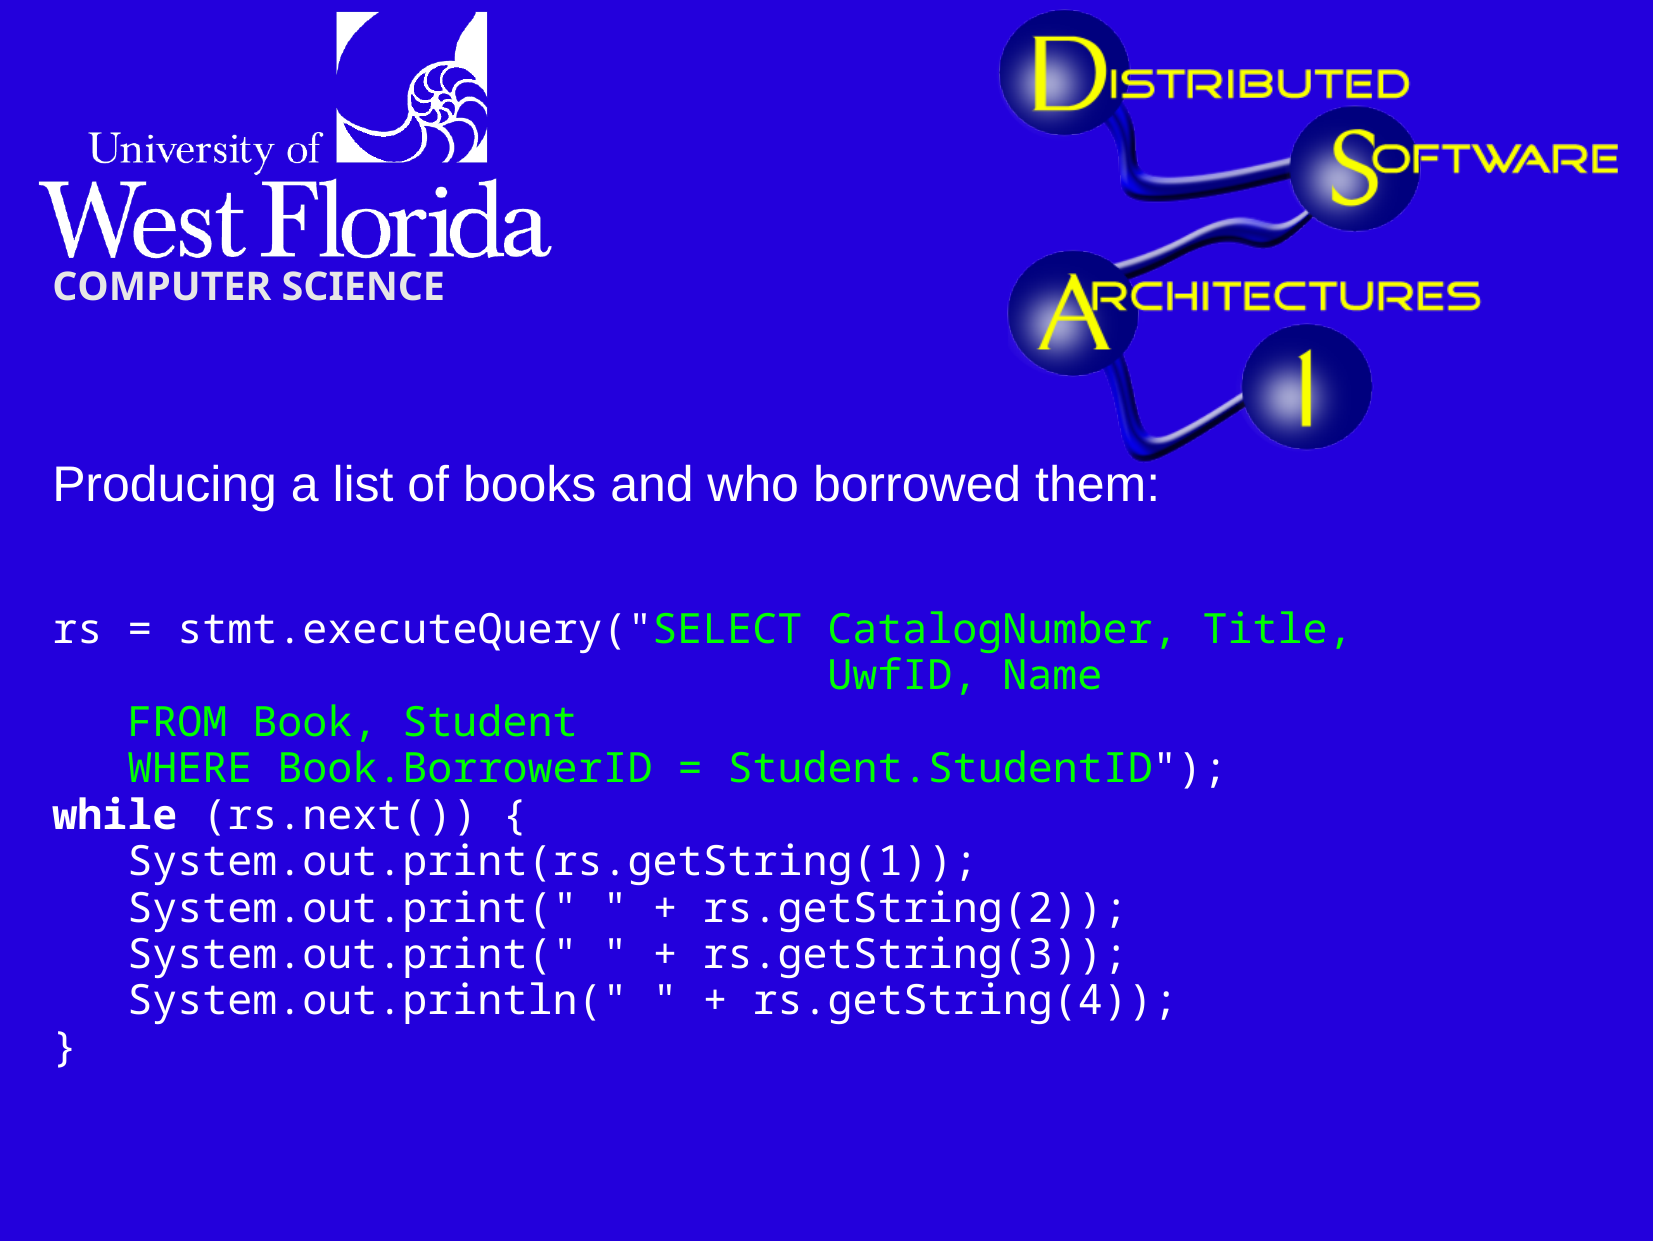

COMPUTER SCIENCE
Producing a list of books and who borrowed them:
rs = stmt.executeQuery("SELECT CatalogNumber, Title, 										 UwfID, Name
	FROM Book, Student
	WHERE Book.BorrowerID = Student.StudentID");
while (rs.next()) {
	System.out.print(rs.getString(1));
	System.out.print(" " + rs.getString(2));
	System.out.print(" " + rs.getString(3));
	System.out.println(" " + rs.getString(4));
}